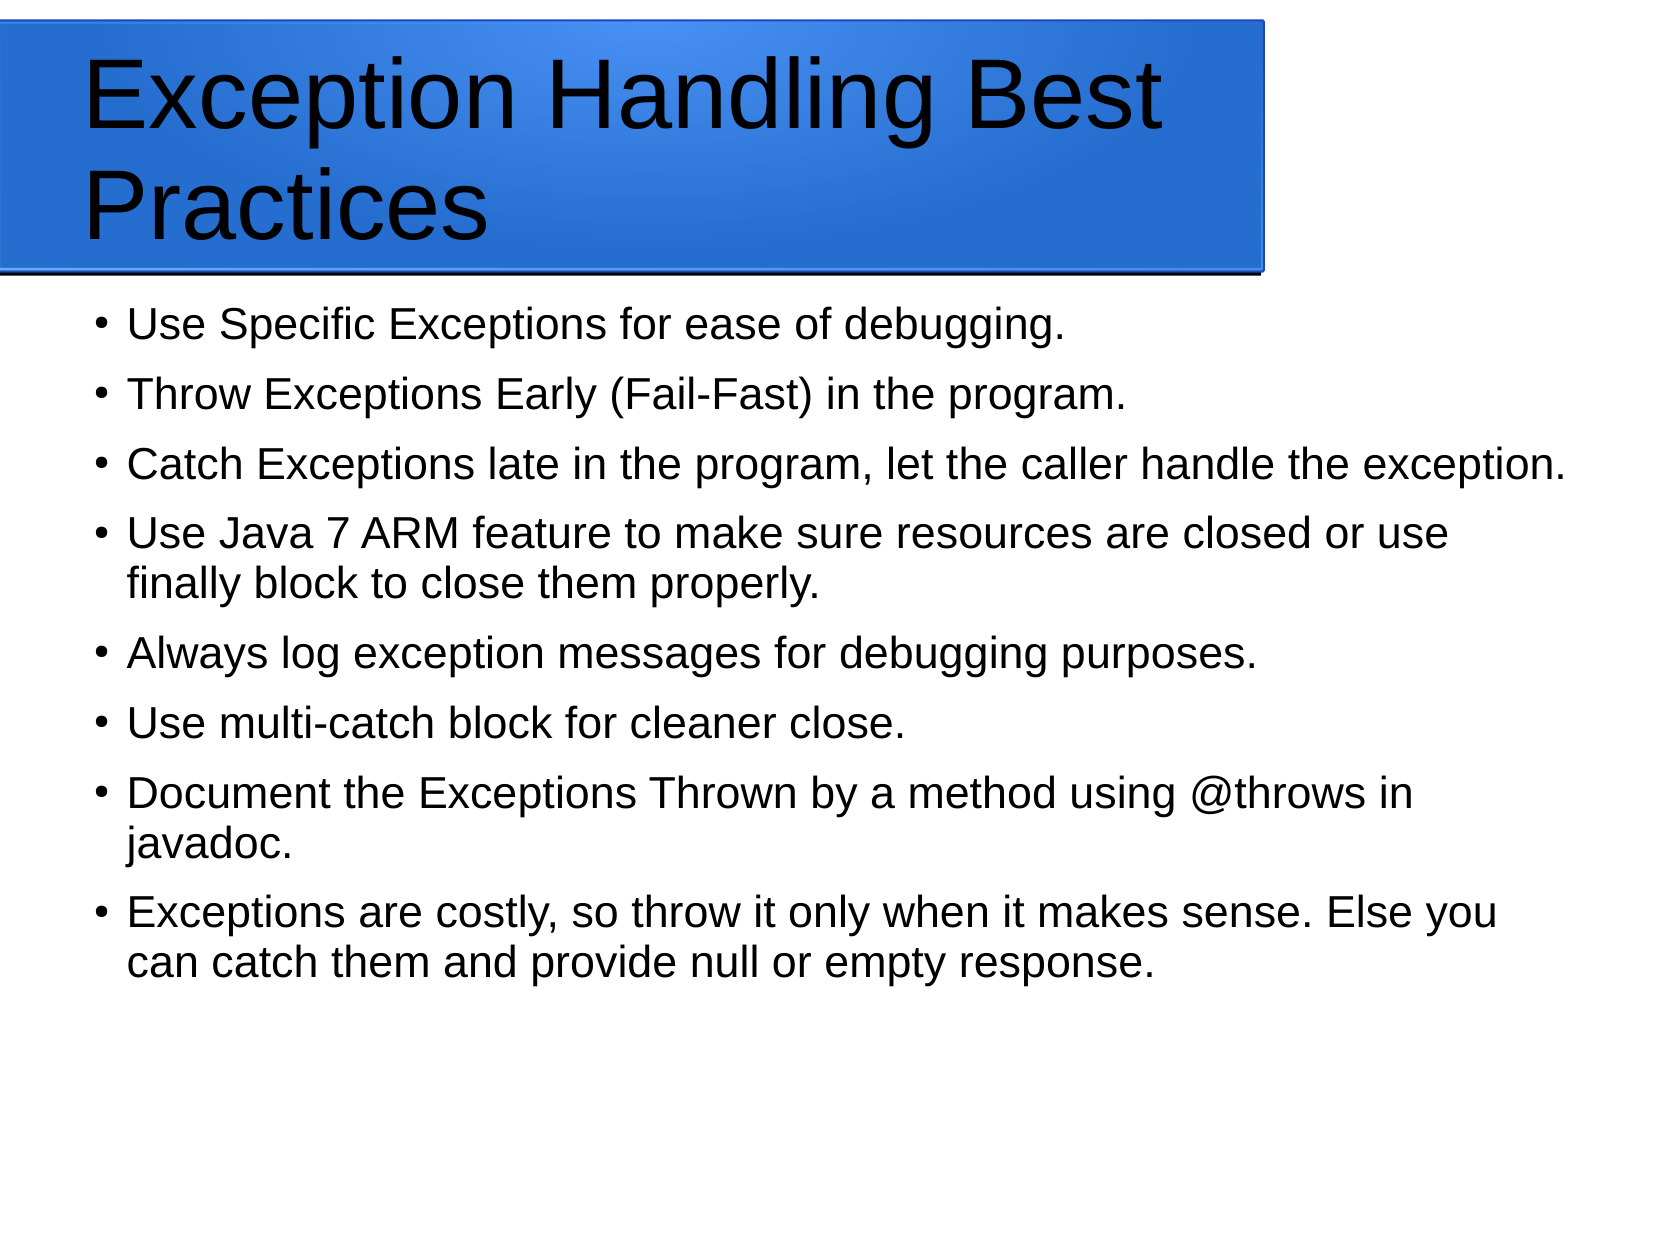

# Exception Handling Best Practices
Use Specific Exceptions for ease of debugging.
Throw Exceptions Early (Fail-Fast) in the program.
Catch Exceptions late in the program, let the caller handle the exception.
Use Java 7 ARM feature to make sure resources are closed or use finally block to close them properly.
Always log exception messages for debugging purposes.
Use multi-catch block for cleaner close.
Document the Exceptions Thrown by a method using @throws in javadoc.
Exceptions are costly, so throw it only when it makes sense. Else you can catch them and provide null or empty response.